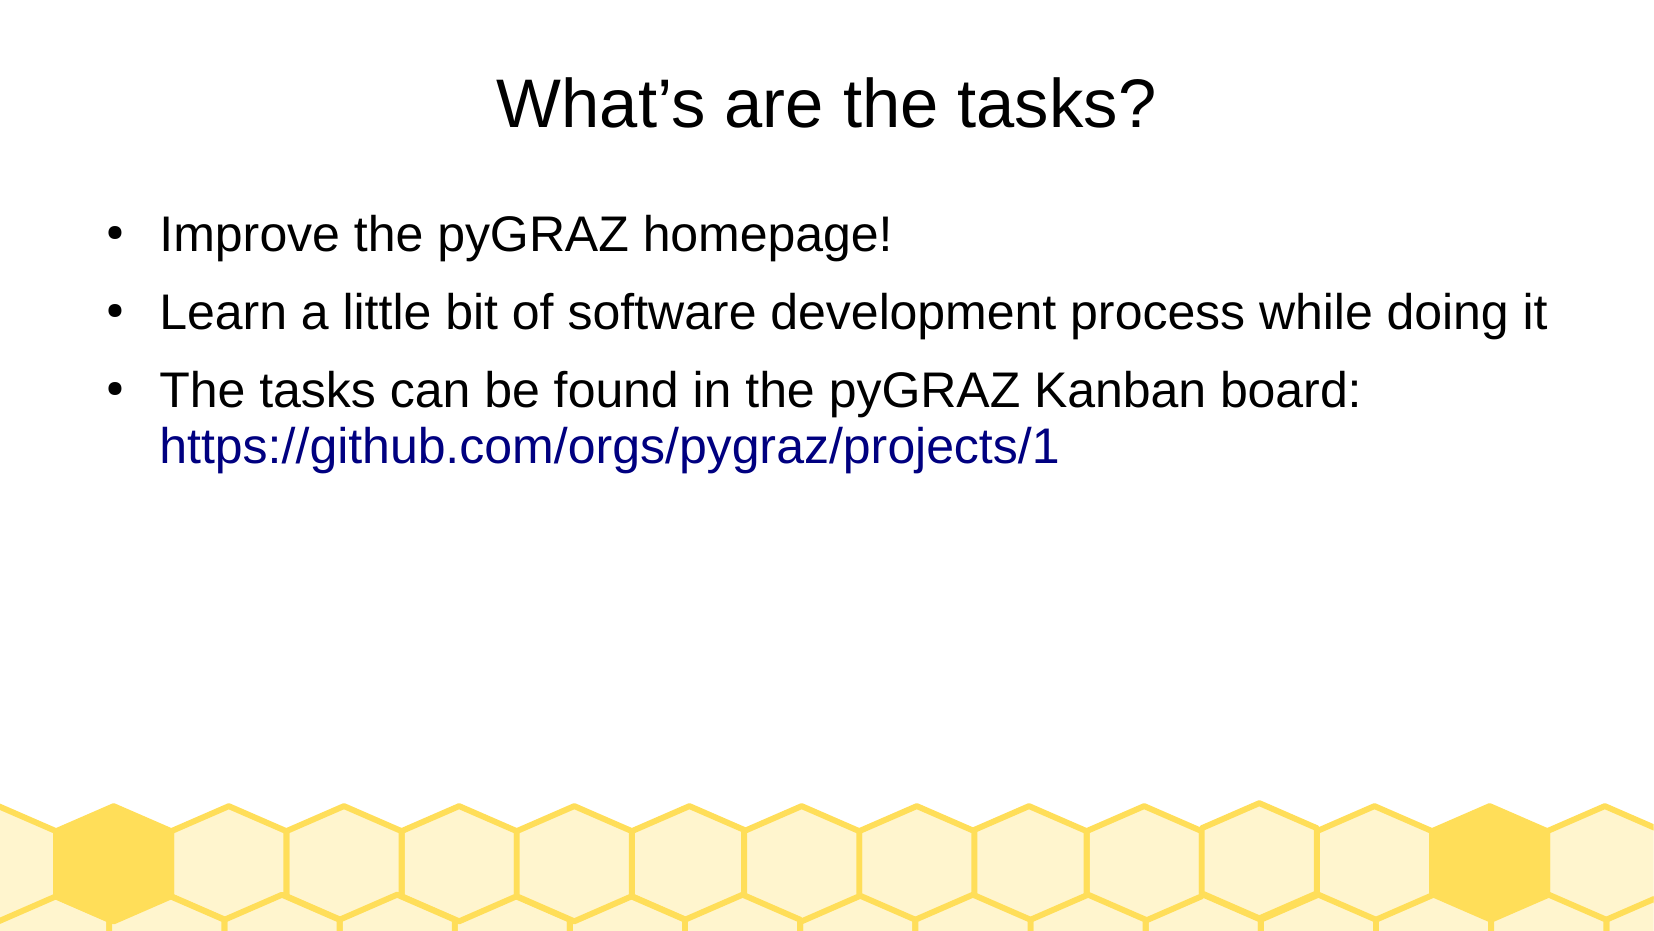

# What’s are the tasks?
Improve the pyGRAZ homepage!
Learn a little bit of software development process while doing it
The tasks can be found in the pyGRAZ Kanban board: https://github.com/orgs/pygraz/projects/1